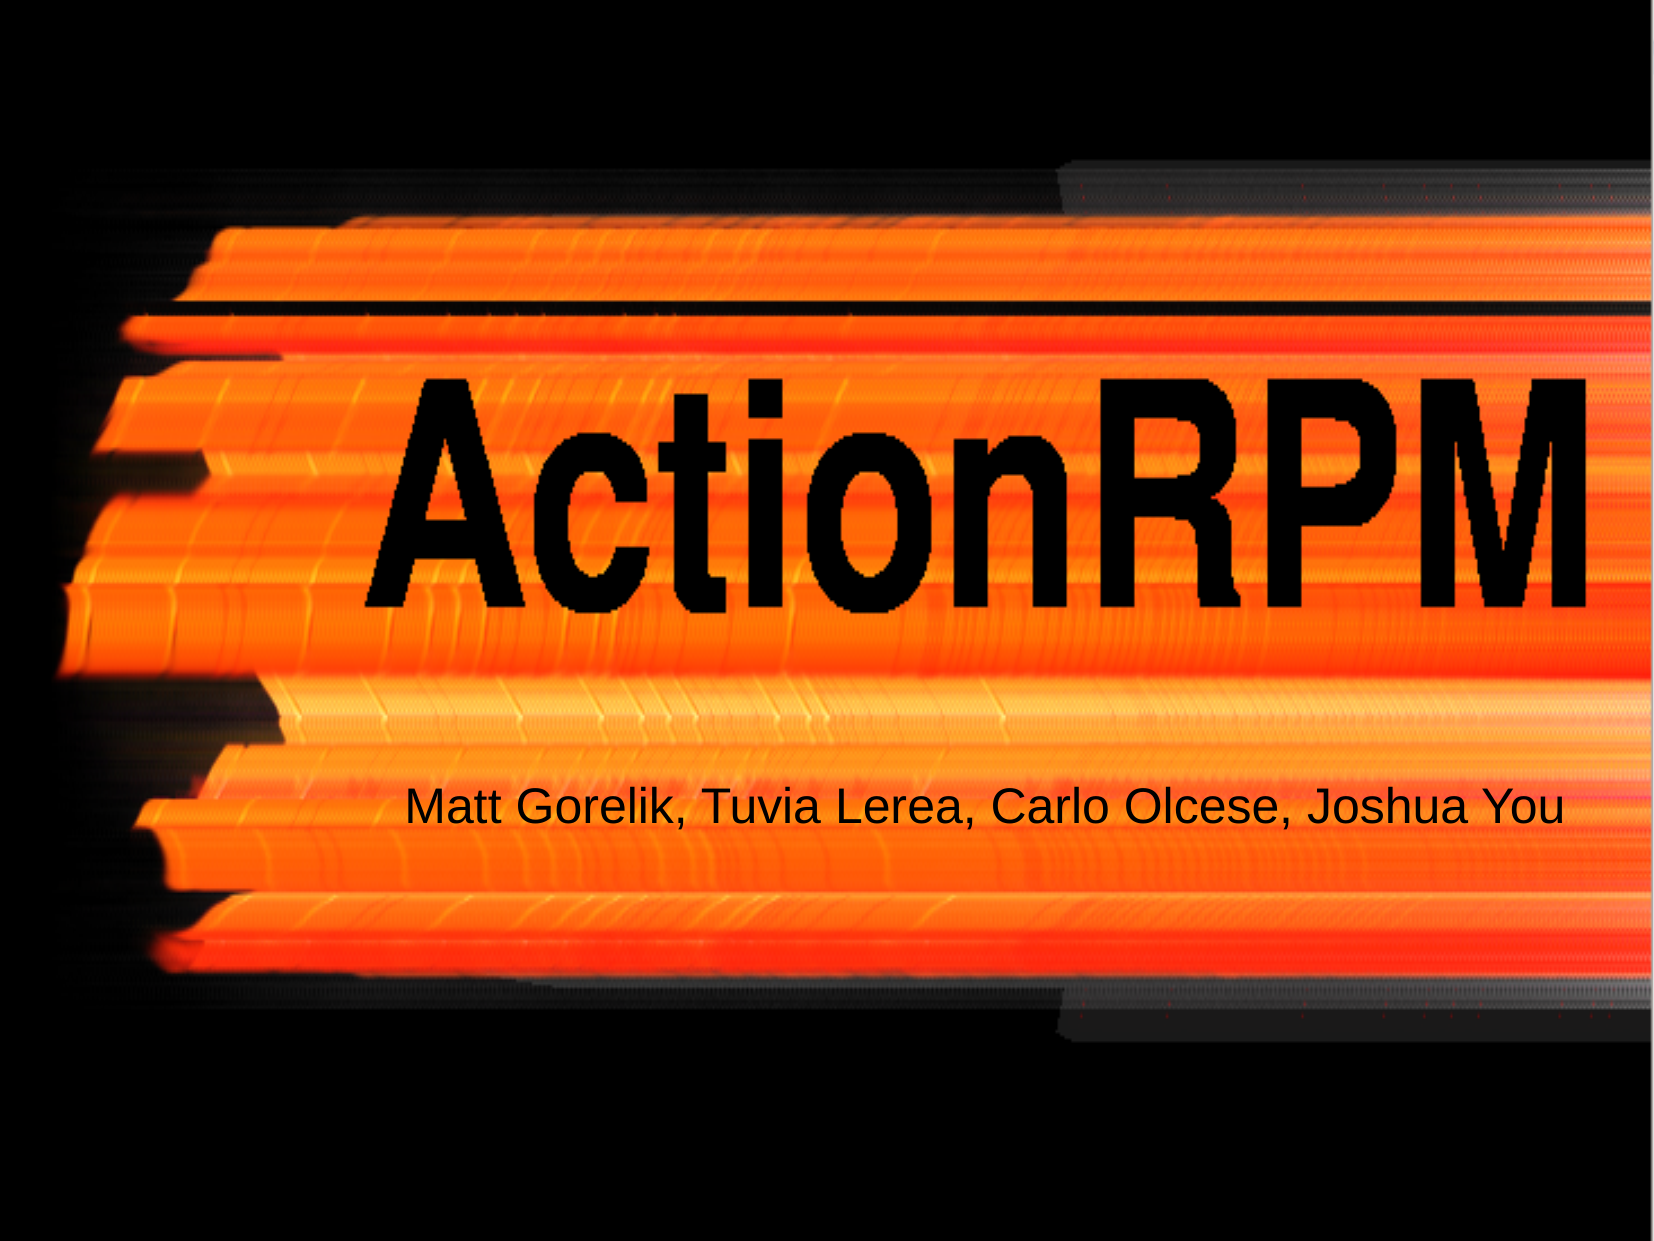

Matt Gorelik, Tuvia Lerea, Carlo Olcese, Joshua You